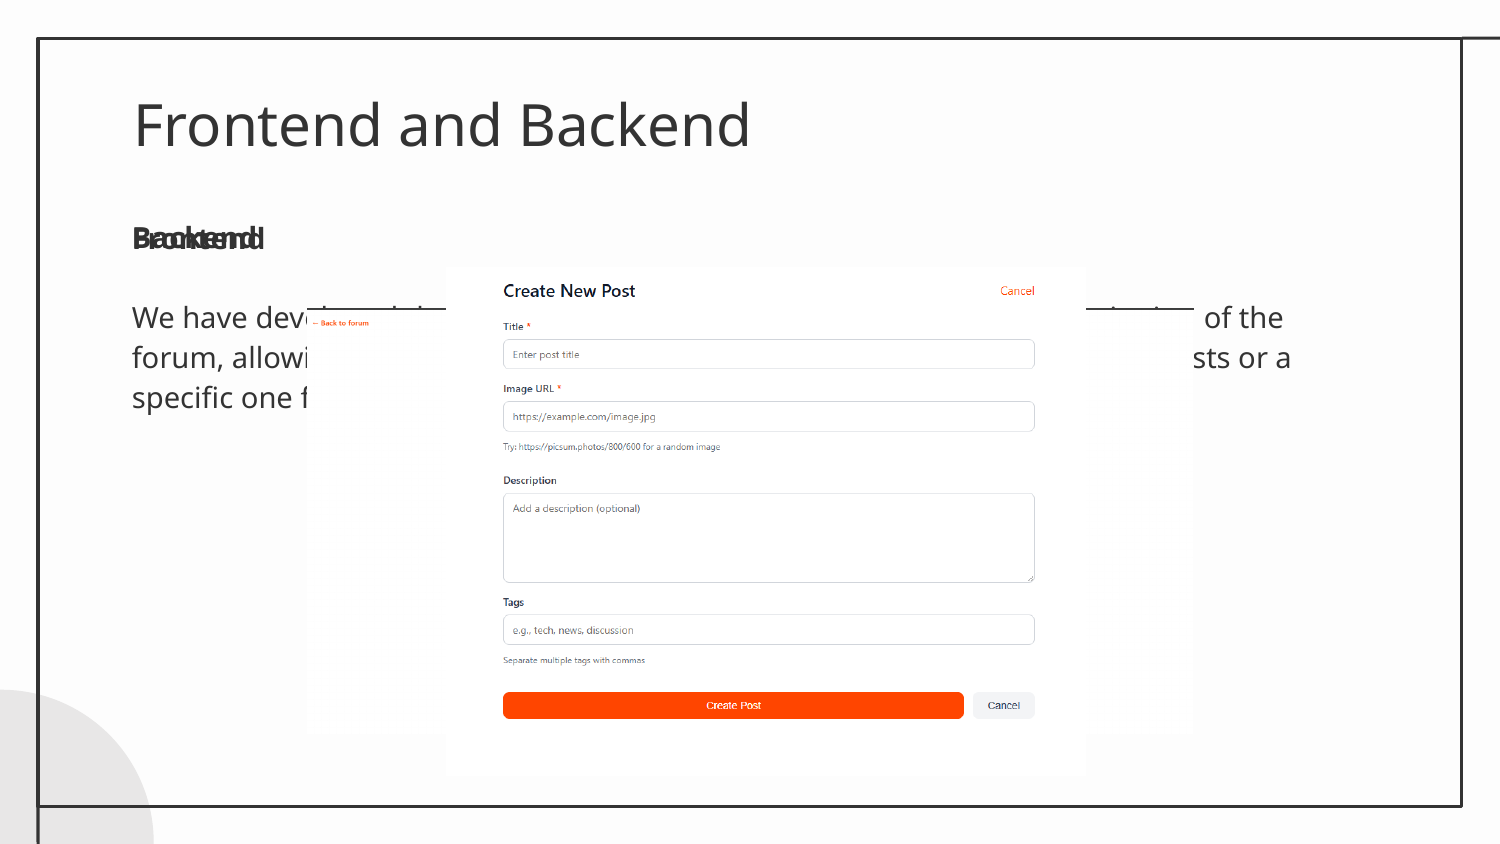

# Frontend and Backend
Backend
We have developed the necessary endpoints to ensure the proper functioning of the forum, allowing users to create posts and comments, as well as retrieve all posts or a specific one for example.
Frontend